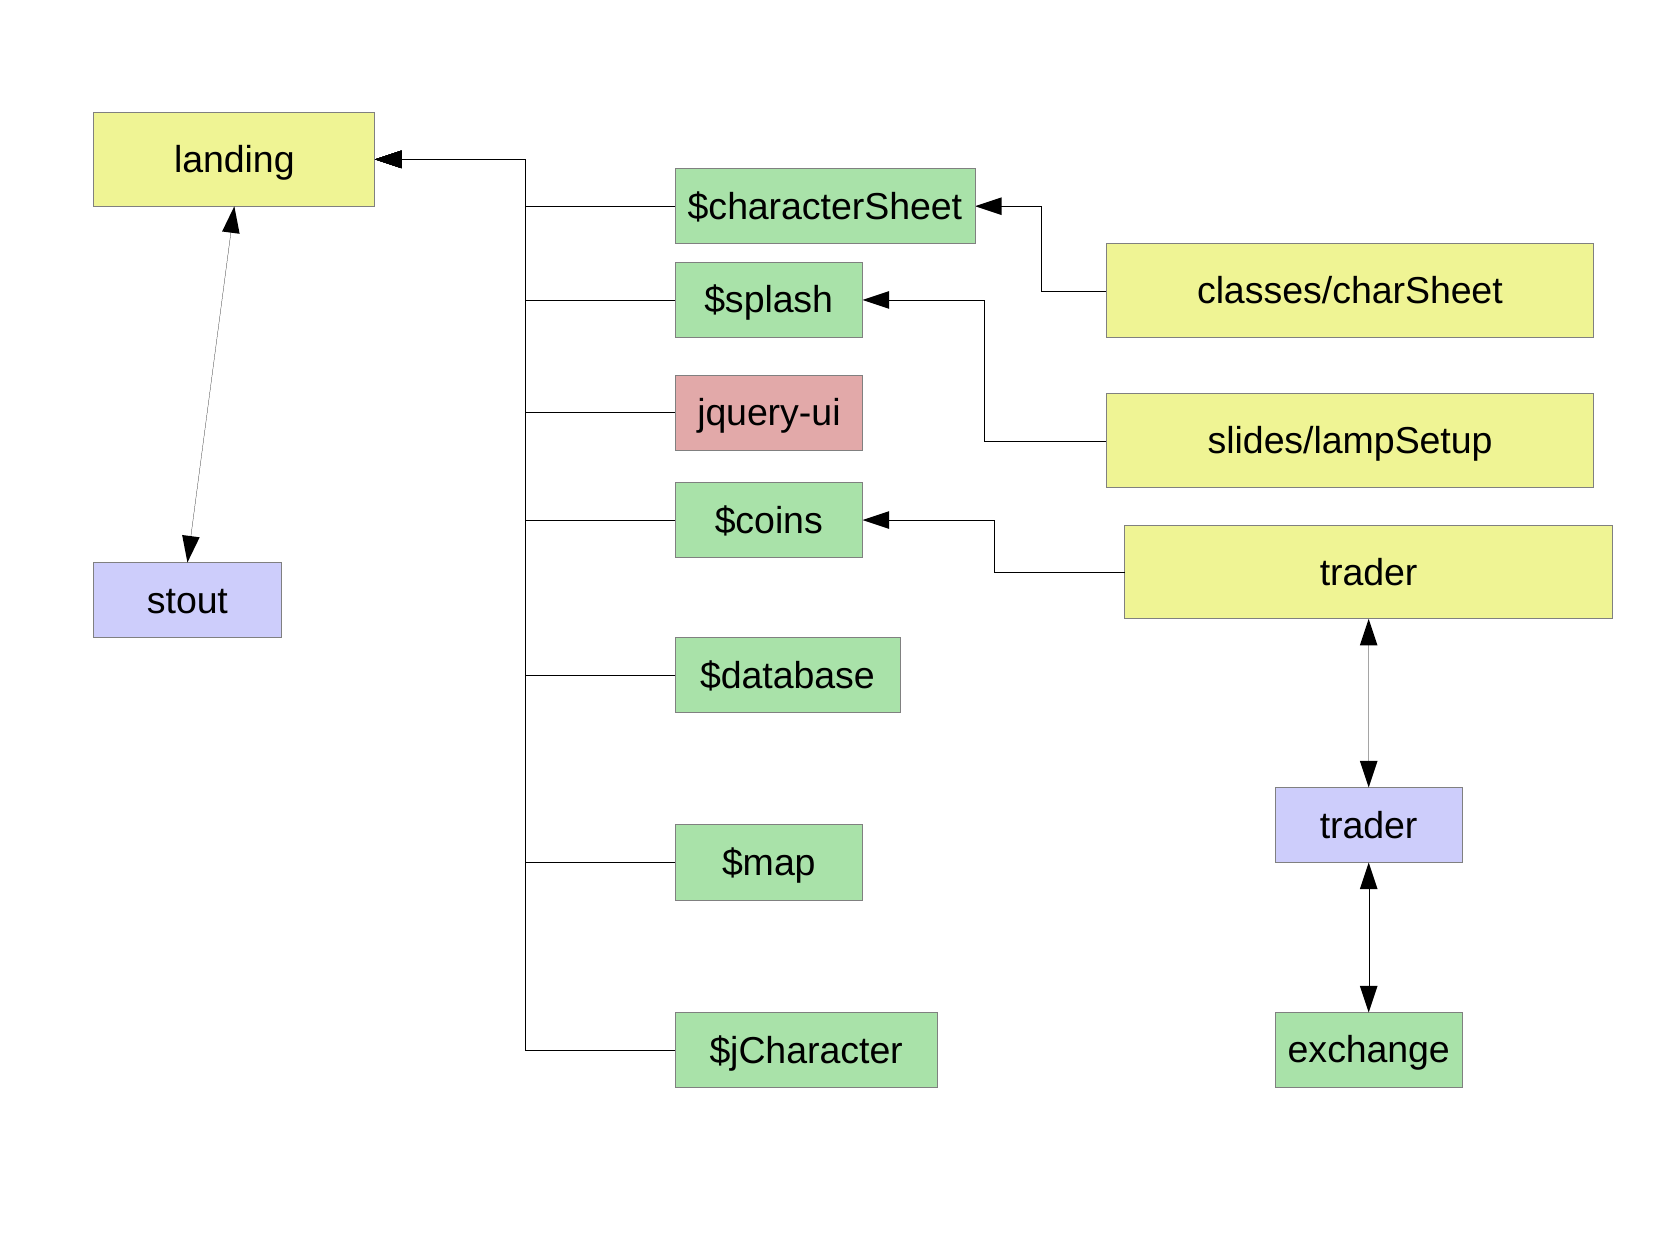

landing
$characterSheet
classes/charSheet
$splash
jquery-ui
jquery-ui
slides/lampSetup
$coins
trader
stout
$database
trader
$map
exchange
$jCharacter